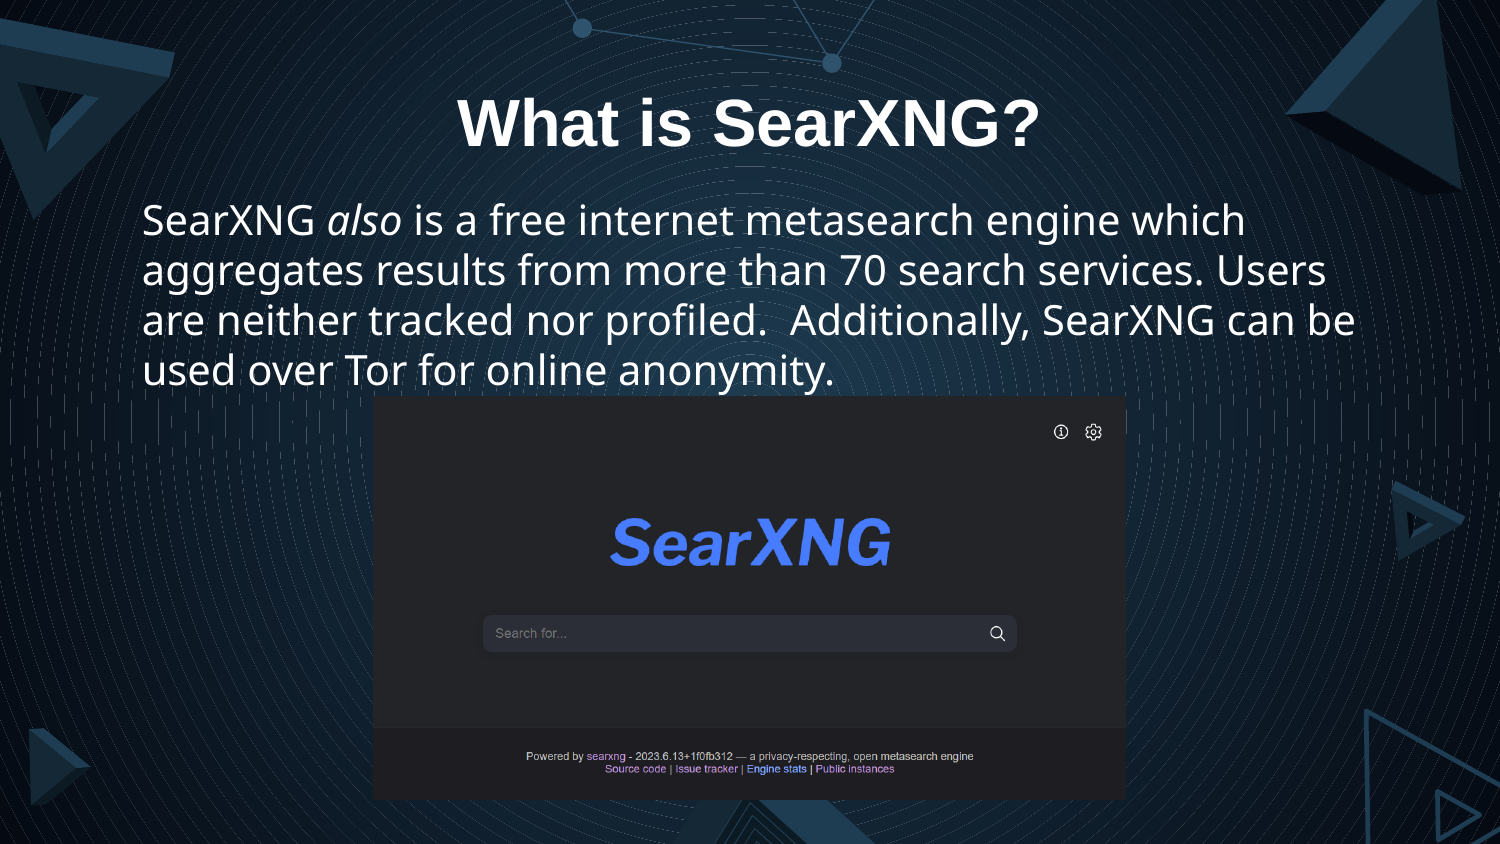

# What is SearXNG?
SearXNG also is a free internet metasearch engine which aggregates results from more than 70 search services. Users are neither tracked nor profiled. Additionally, SearXNG can be used over Tor for online anonymity.